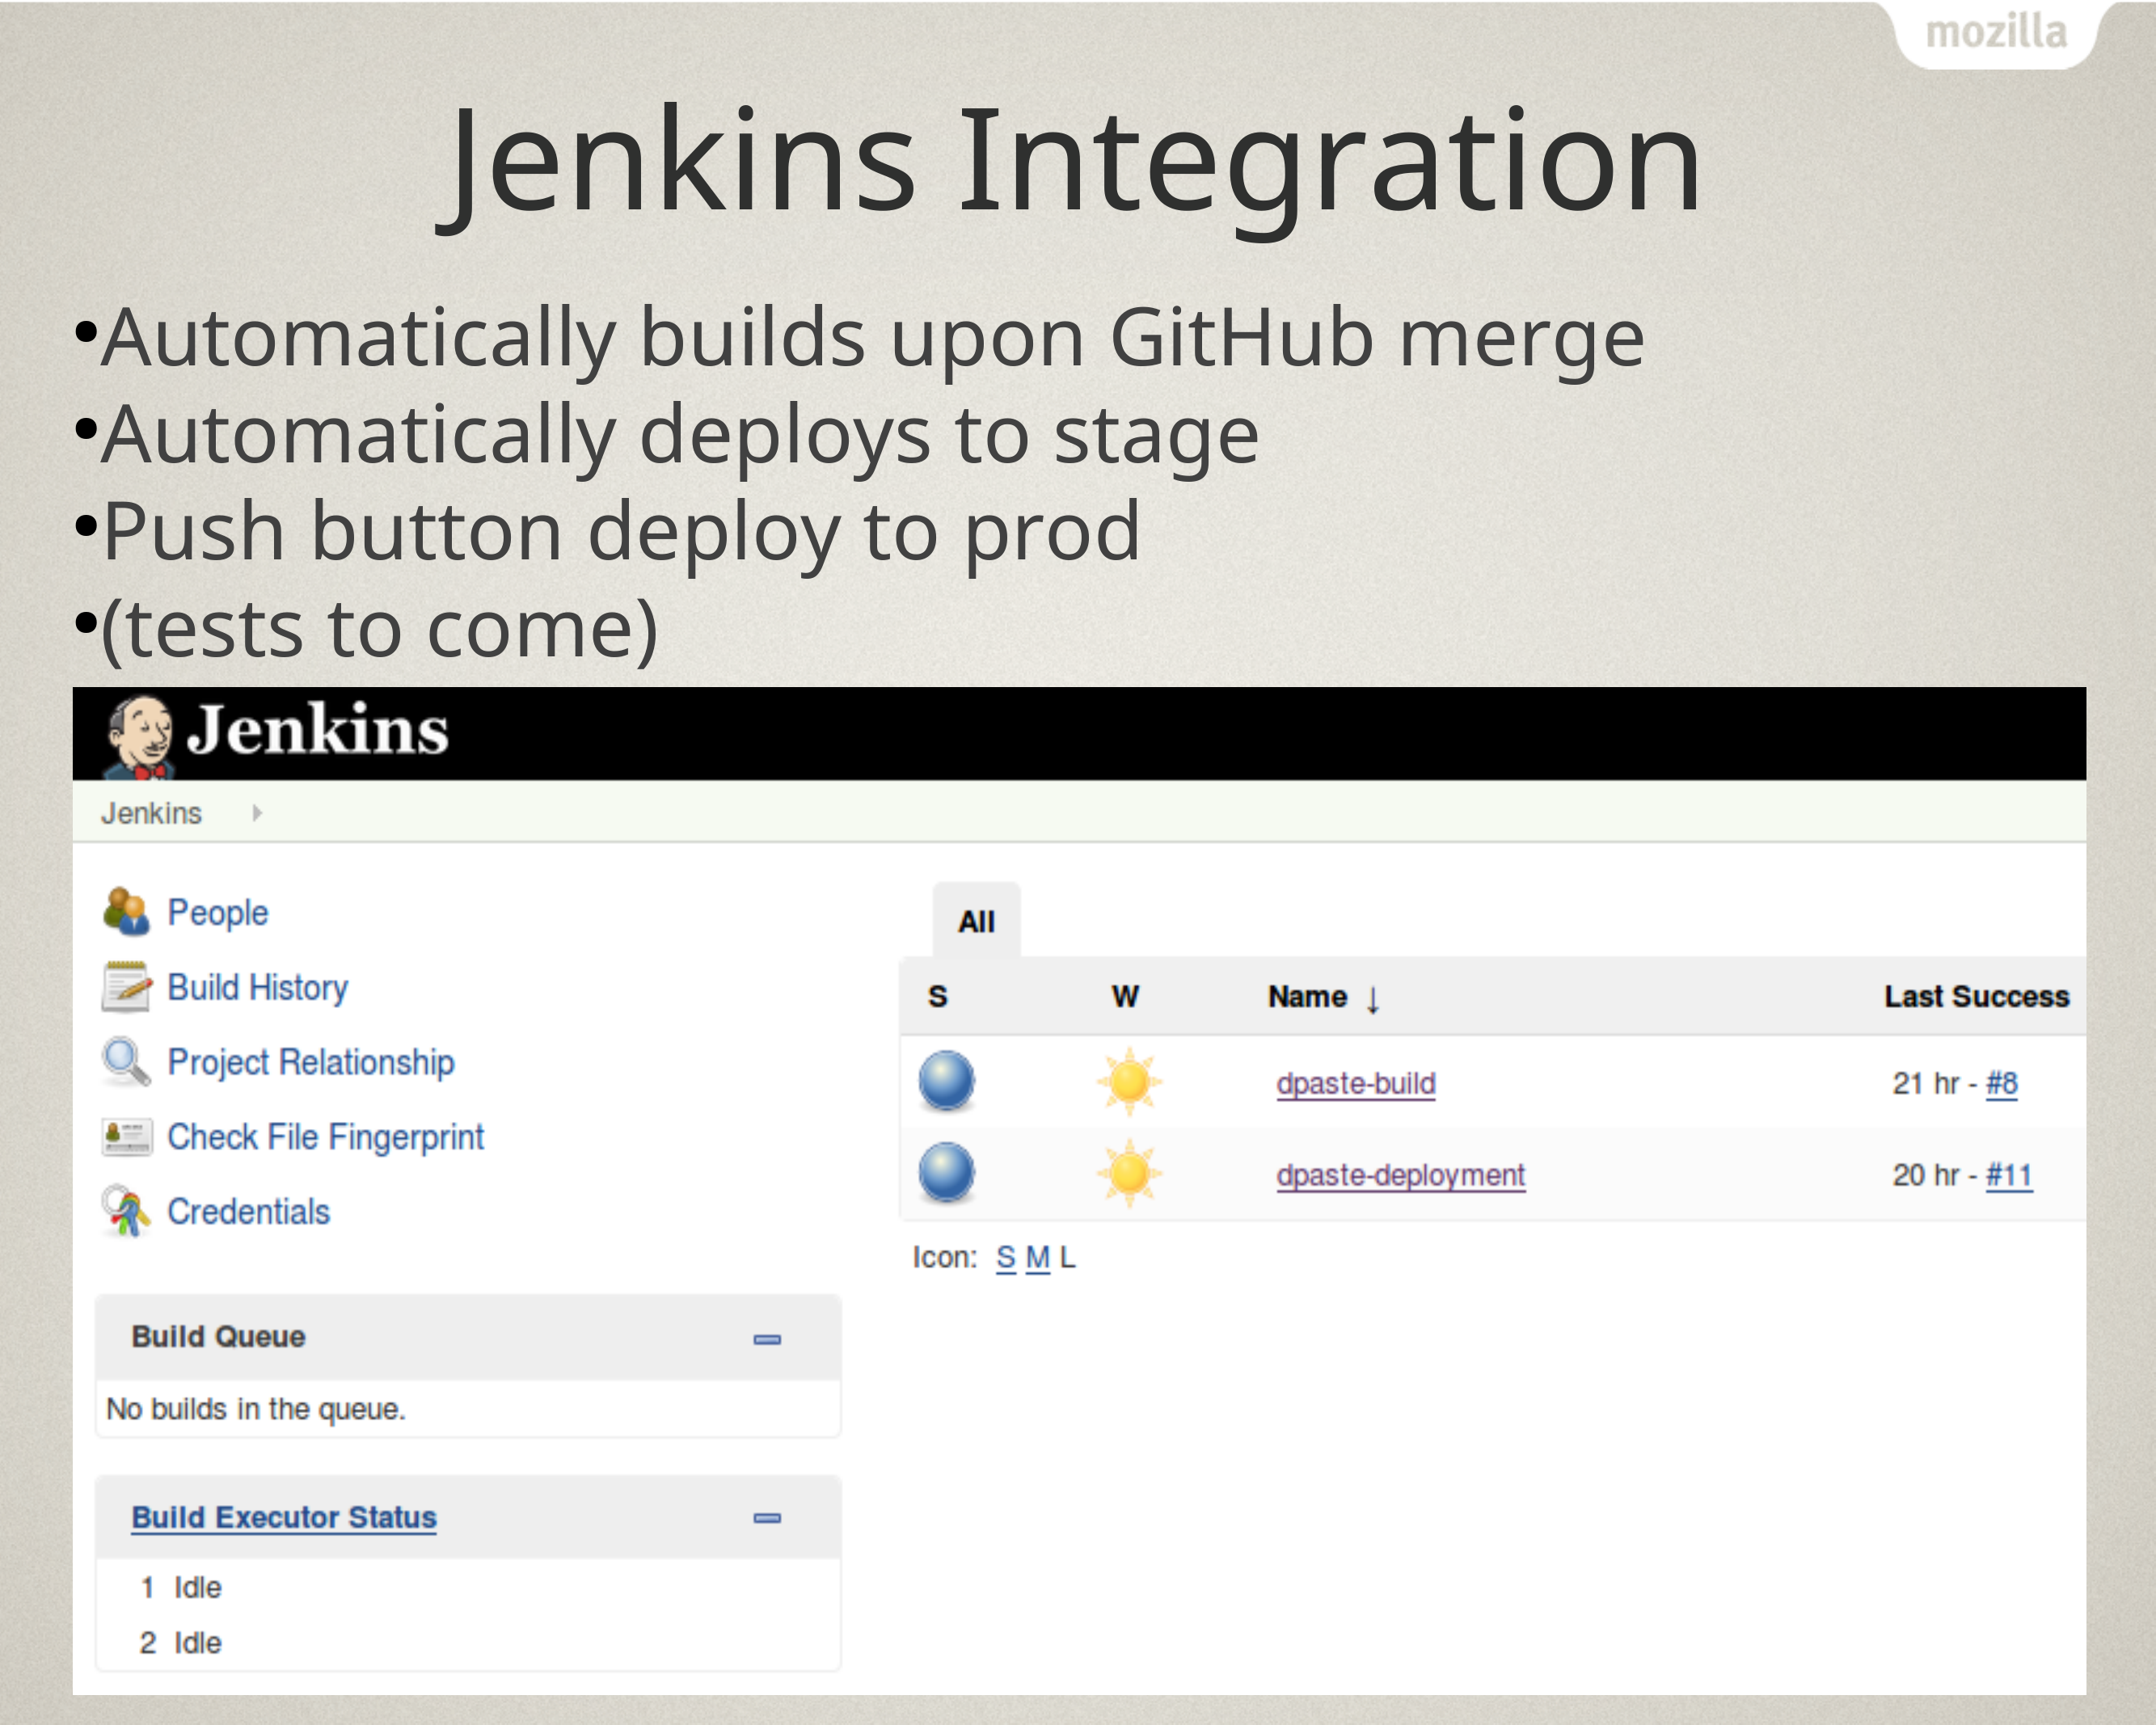

# Jenkins Integration
Automatically builds upon GitHub merge
Automatically deploys to stage
Push button deploy to prod
(tests to come)